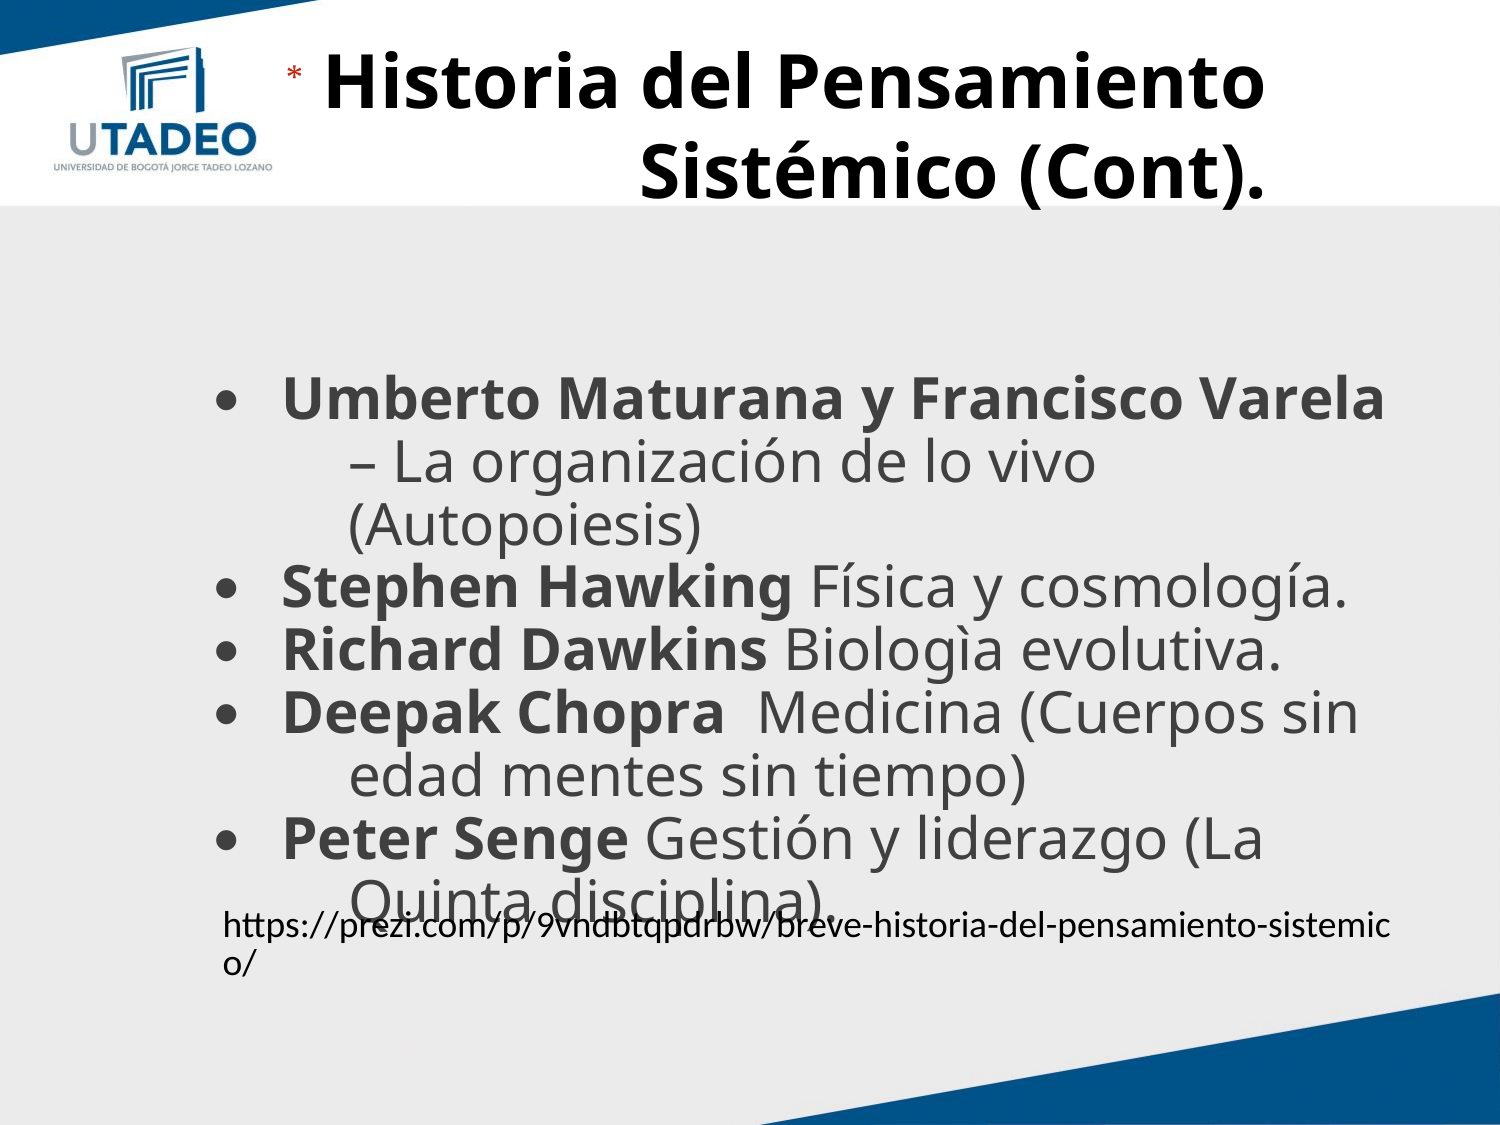

# Historia del Pensamiento Sistémico (Cont).
Umberto Maturana y Francisco Varela – La organización de lo vivo (Autopoiesis)
Stephen Hawking Física y cosmología.
Richard Dawkins Biologìa evolutiva.
Deepak Chopra Medicina (Cuerpos sin edad mentes sin tiempo)
Peter Senge Gestión y liderazgo (La Quinta disciplina).
https://prezi.com/p/9vndbtqpdrbw/breve-historia-del-pensamiento-sistemico/